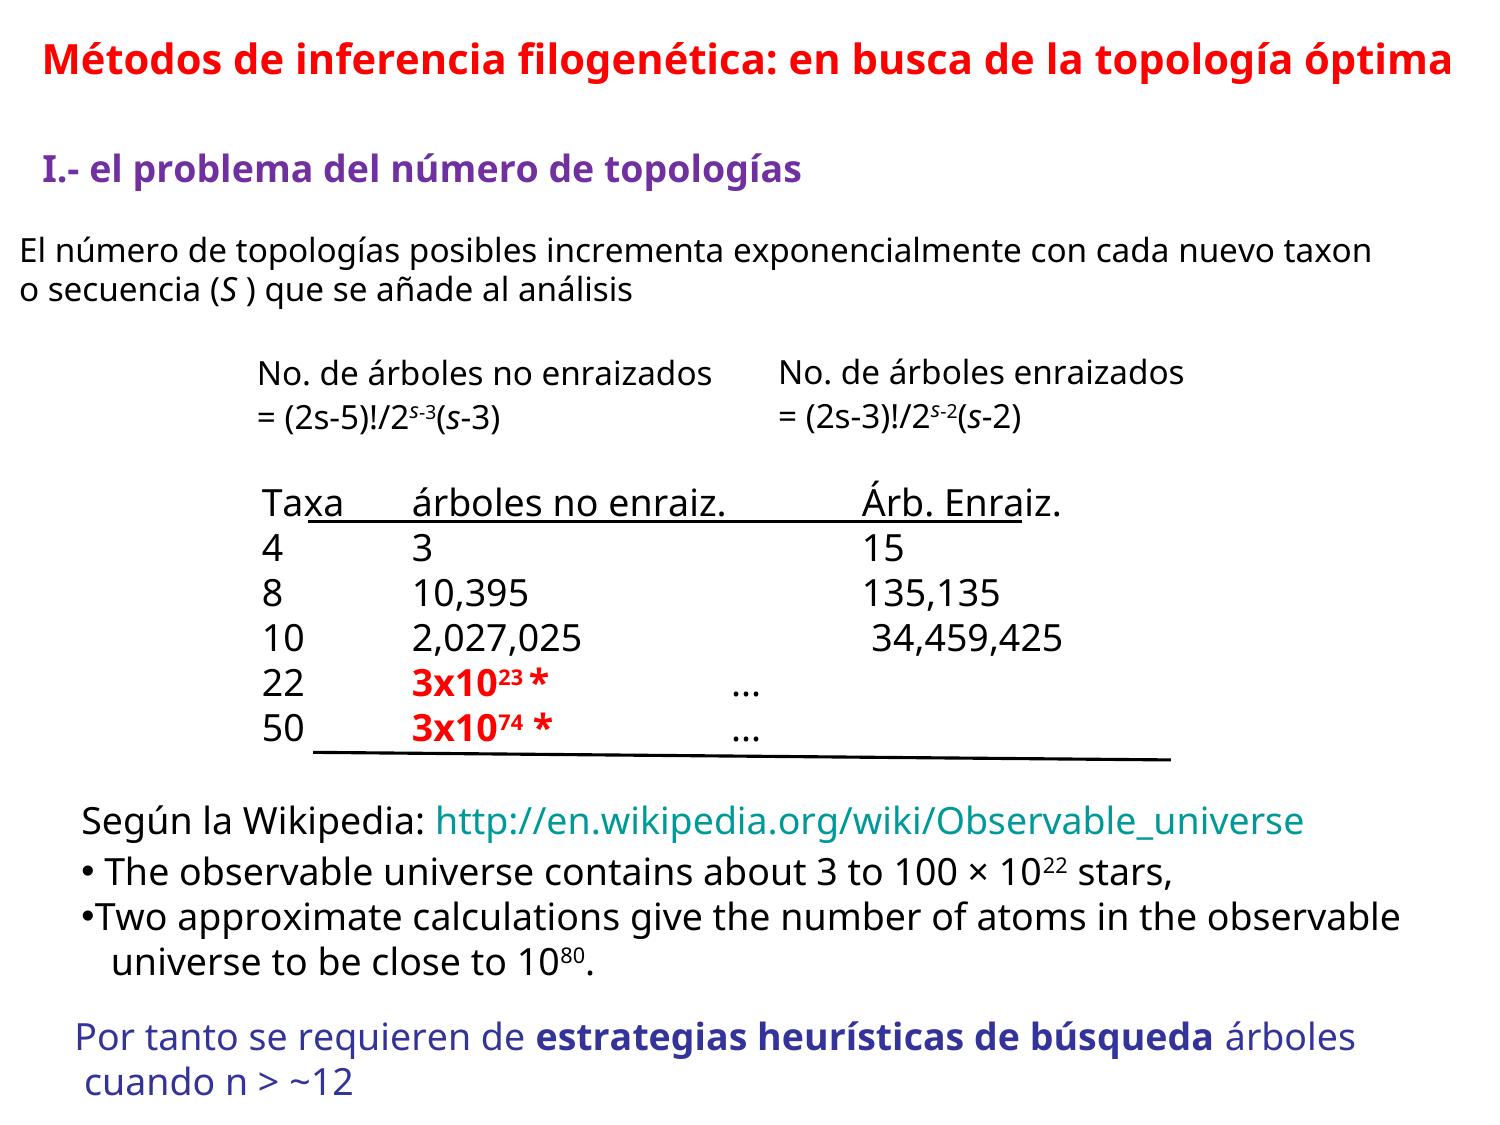

Métodos de inferencia filogenética: en busca de la topología óptima
I.- el problema del número de topologías
El número de topologías posibles incrementa exponencialmente con cada nuevo taxon
o secuencia (S ) que se añade al análisis
No. de árboles enraizados
= (2s-3)!/2s-2(s-2)
No. de árboles no enraizados
= (2s-5)!/2s-3(s-3)
Taxa	árboles no enraiz.	Árb. Enraiz.
4		3		 	15
8		10,395		 	135,135
10		2,027,025	 	 34,459,425
22		3x1023 *	 	 ...
50		3x1074 *	 	 ...
Según la Wikipedia: http://en.wikipedia.org/wiki/Observable_universe
 The observable universe contains about 3 to 100 × 1022 stars,
Two approximate calculations give the number of atoms in the observable
 universe to be close to 1080.
Por tanto se requieren de estrategias heurísticas de búsqueda árboles
 cuando n > ~12